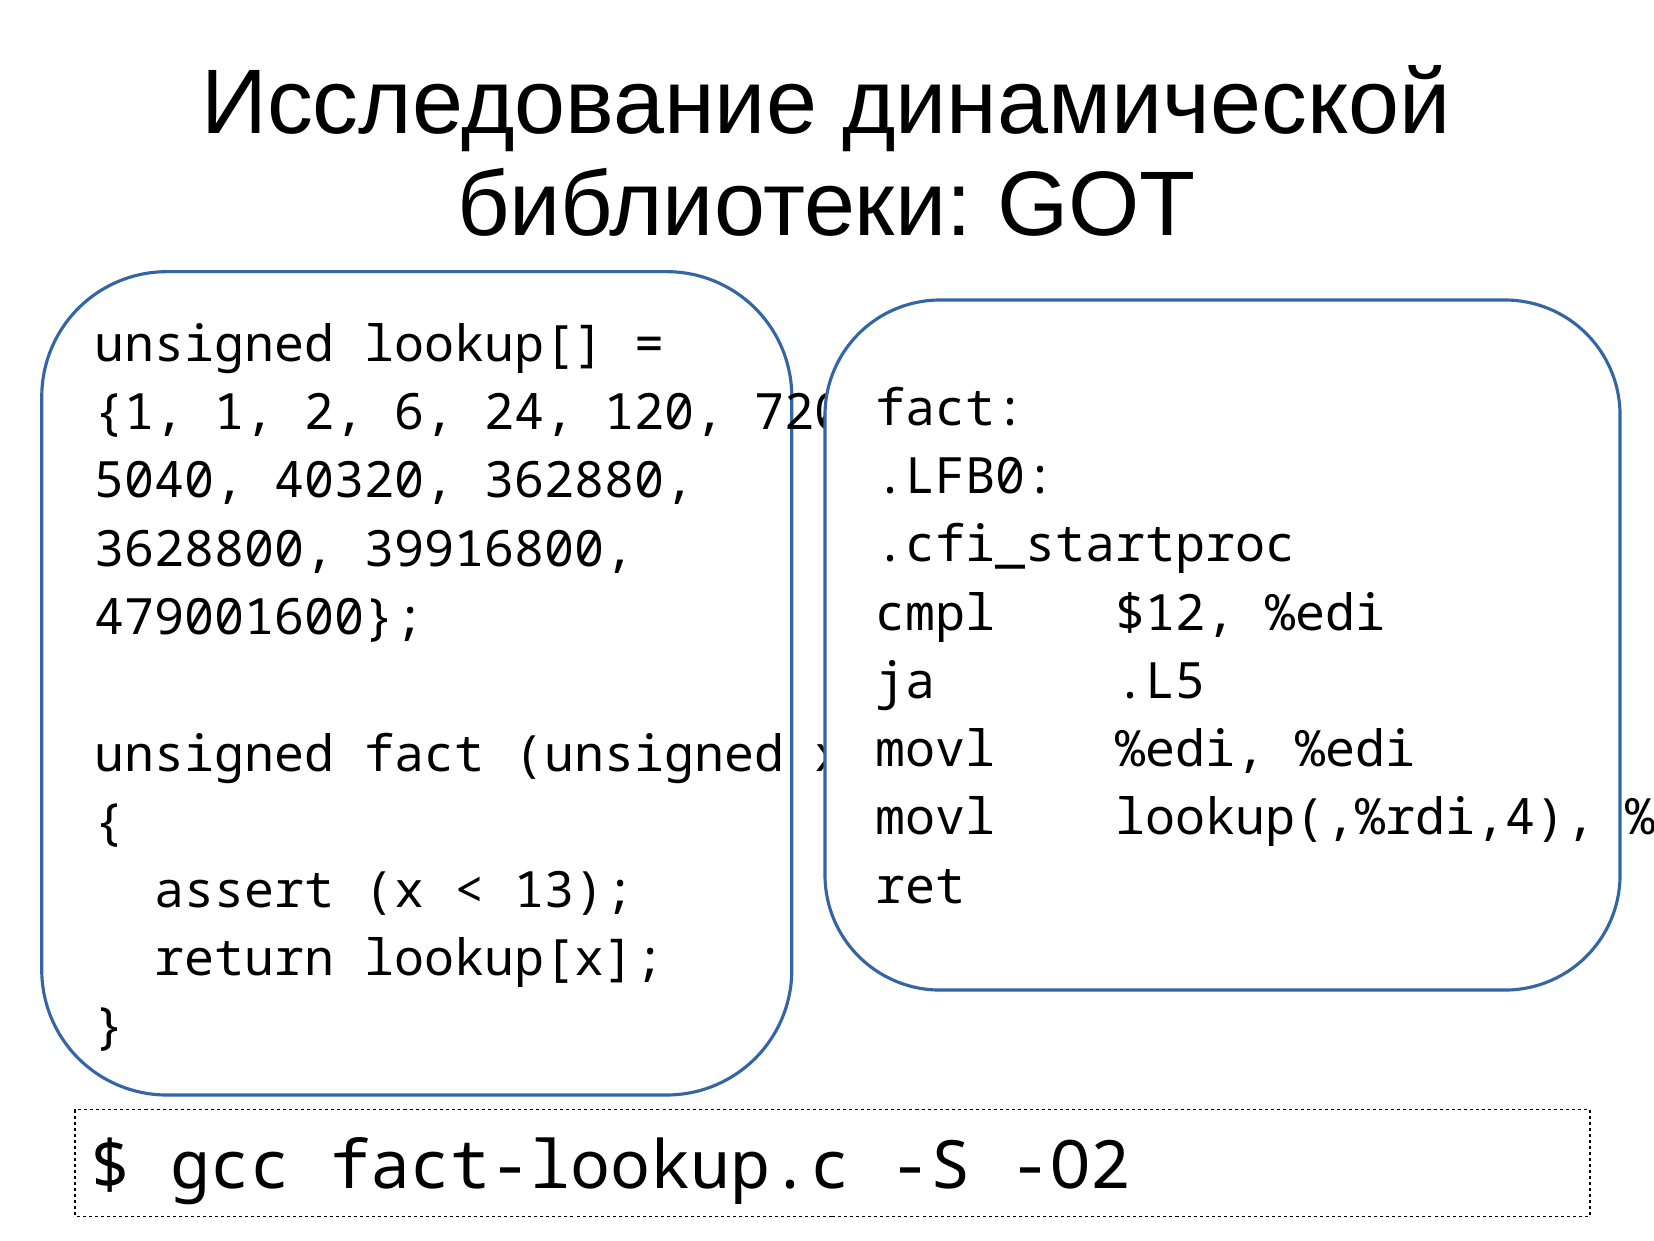

# Исследование динамической библиотеки: GOT
unsigned lookup[] =
{1, 1, 2, 6, 24, 120, 720,
5040, 40320, 362880,
3628800, 39916800,
479001600};
unsigned fact (unsigned x)
{
 assert (x < 13);
 return lookup[x];
}
fact:
.LFB0:
.cfi_startproc
cmpl $12, %edi
ja .L5
movl %edi, %edi
movl lookup(,%rdi,4), %eax
ret
$ gcc fact-lookup.c -S -O2